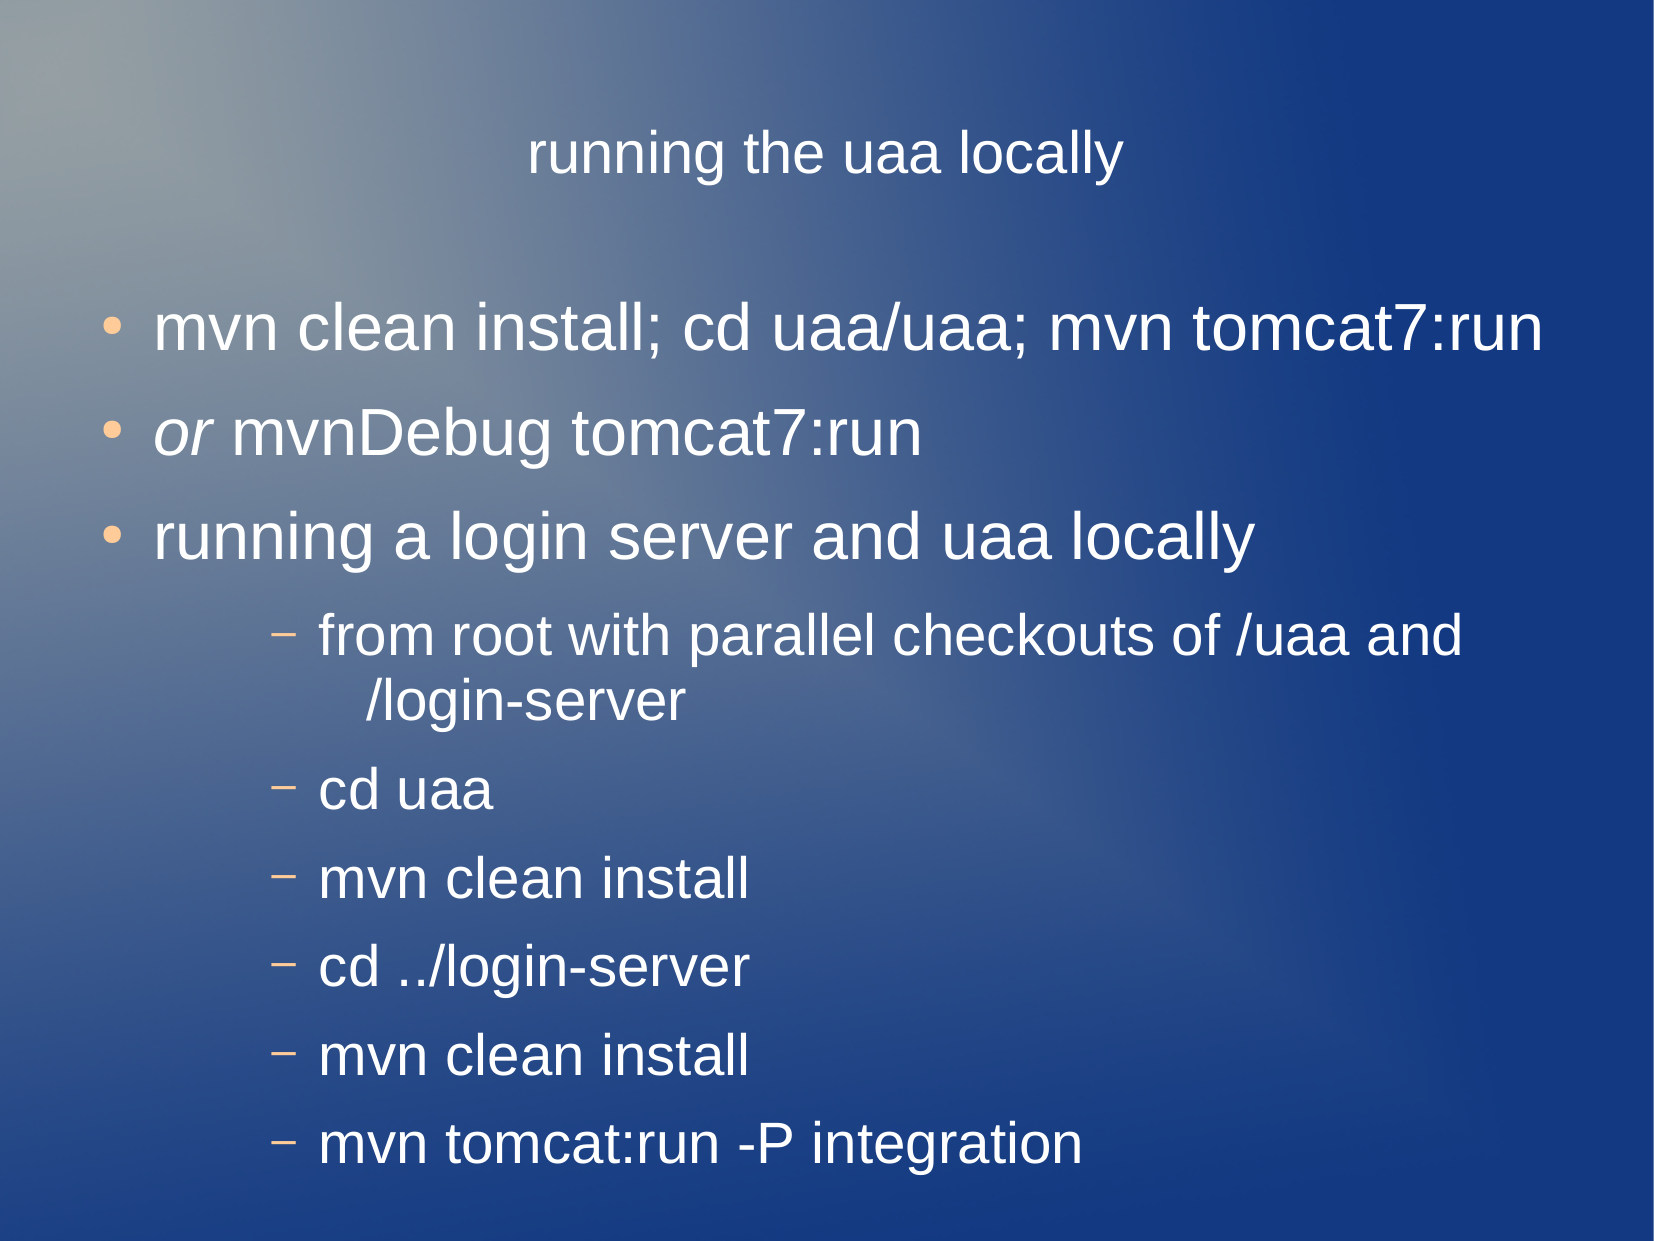

# running the uaa locally
mvn clean install; cd uaa/uaa; mvn tomcat7:run
or mvnDebug tomcat7:run
running a login server and uaa locally
from root with parallel checkouts of /uaa and /login-server
cd uaa
mvn clean install
cd ../login-server
mvn clean install
mvn tomcat:run -P integration